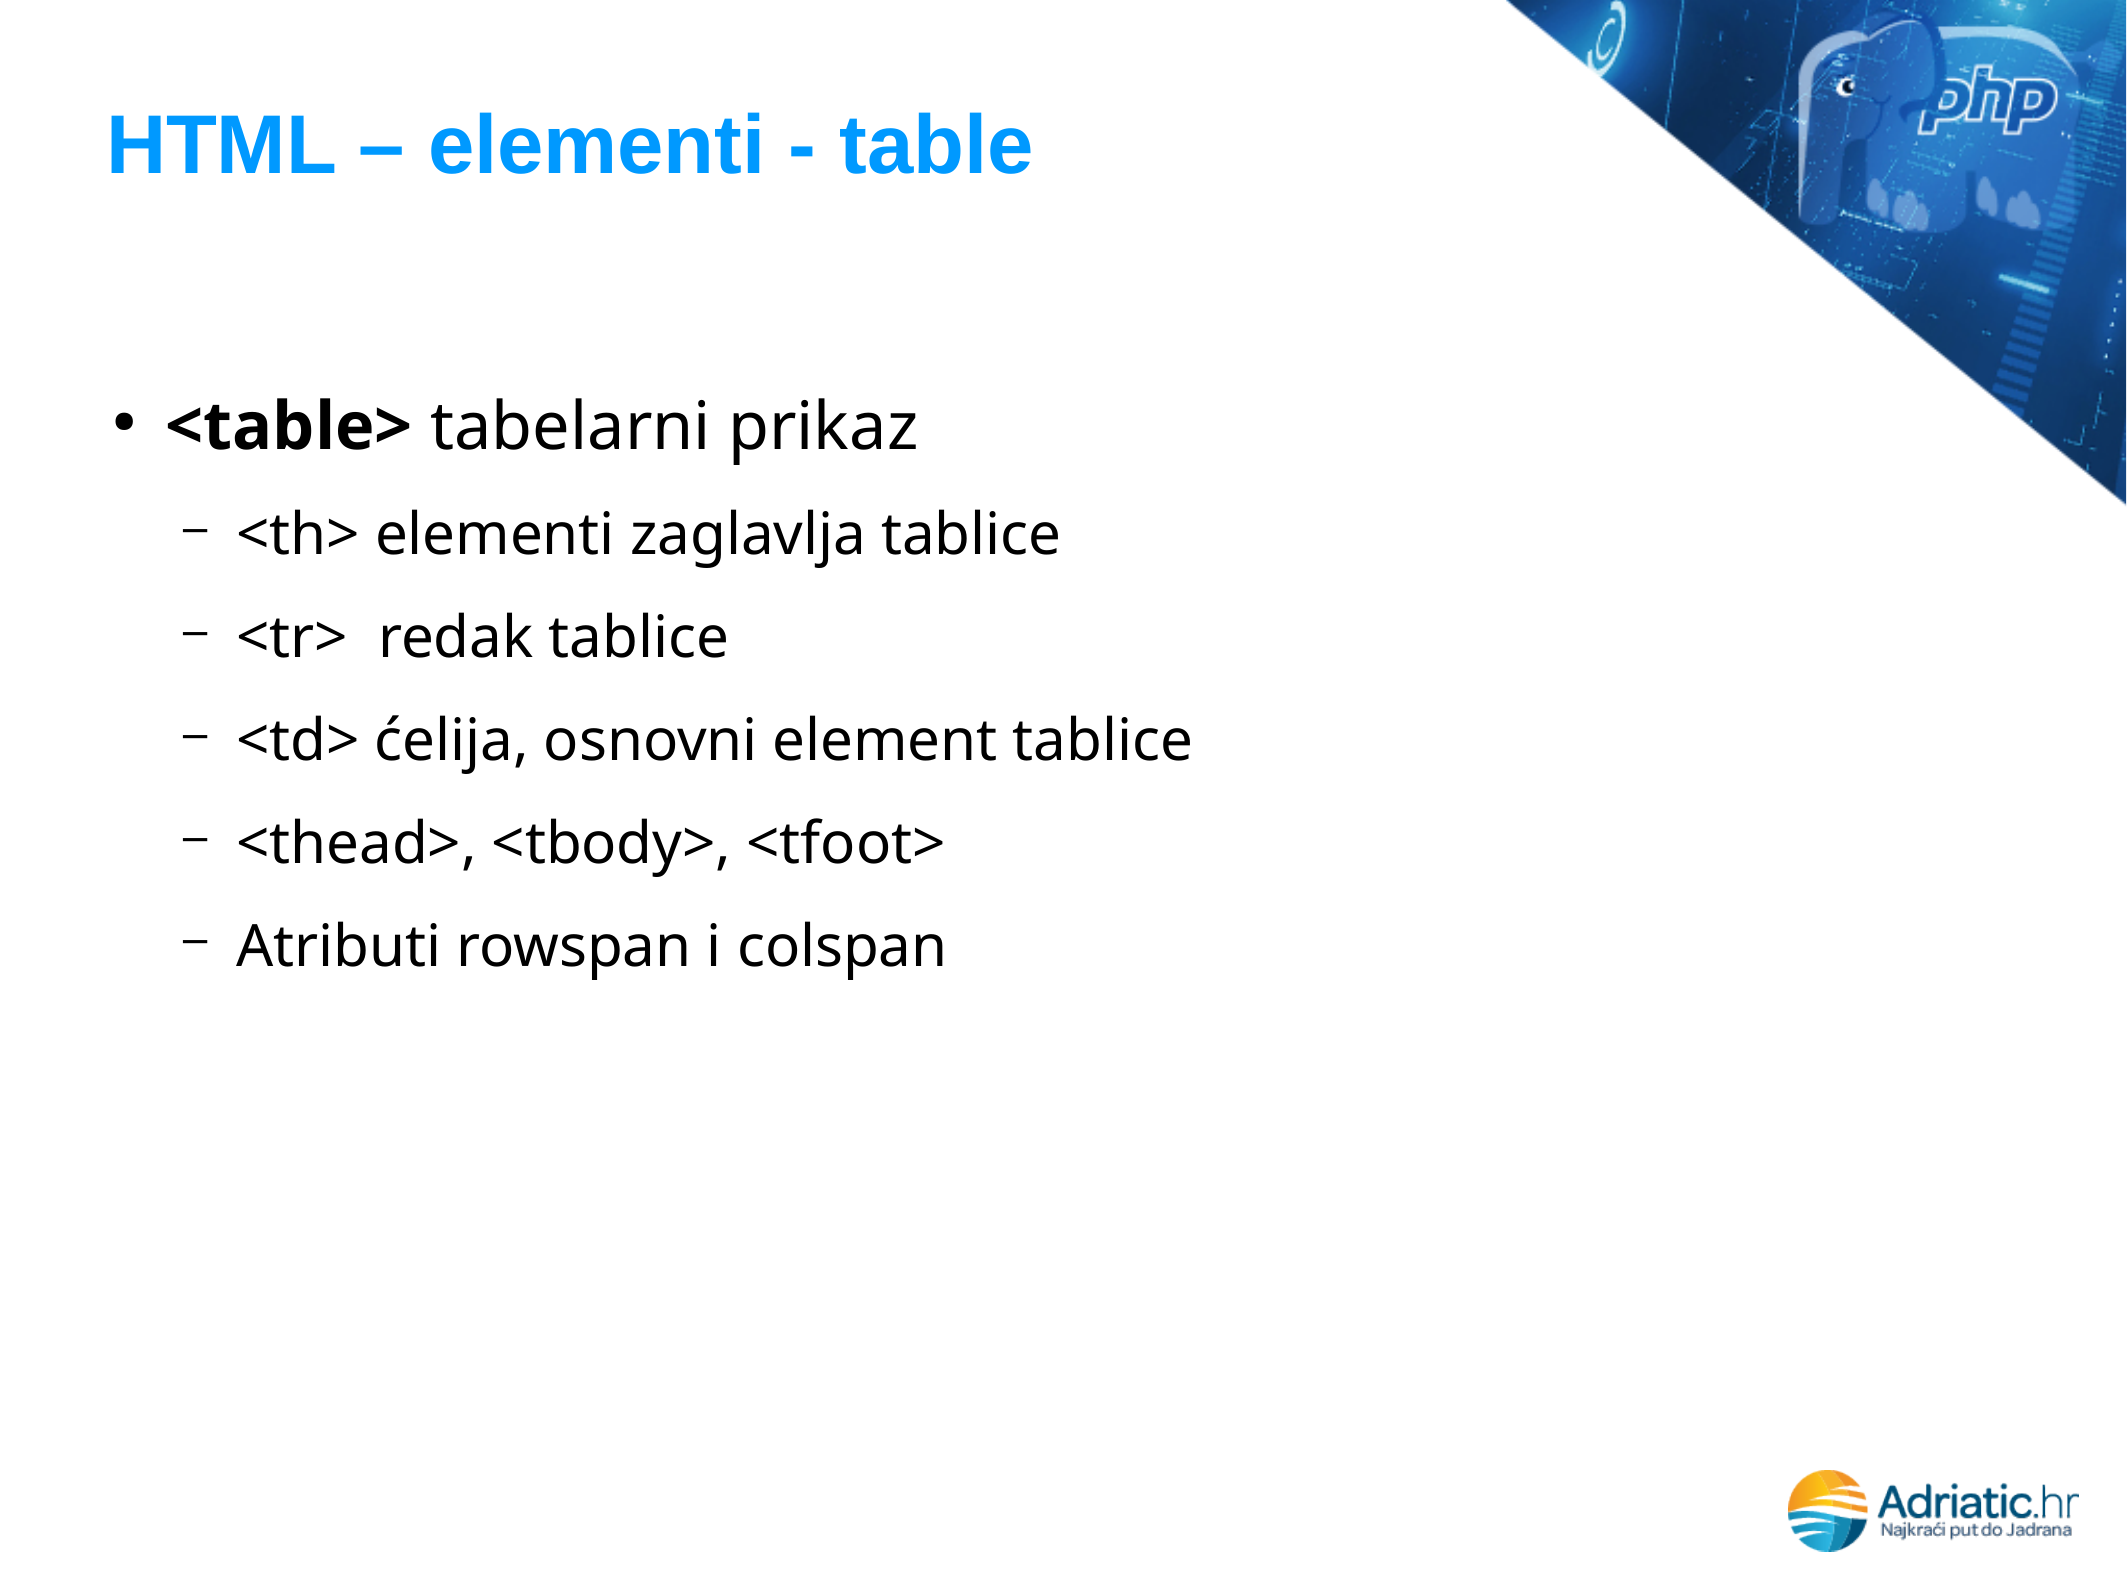

# HTML – elementi - table
<table> tabelarni prikaz
<th> elementi zaglavlja tablice
<tr> redak tablice
<td> ćelija, osnovni element tablice
<thead>, <tbody>, <tfoot>
Atributi rowspan i colspan